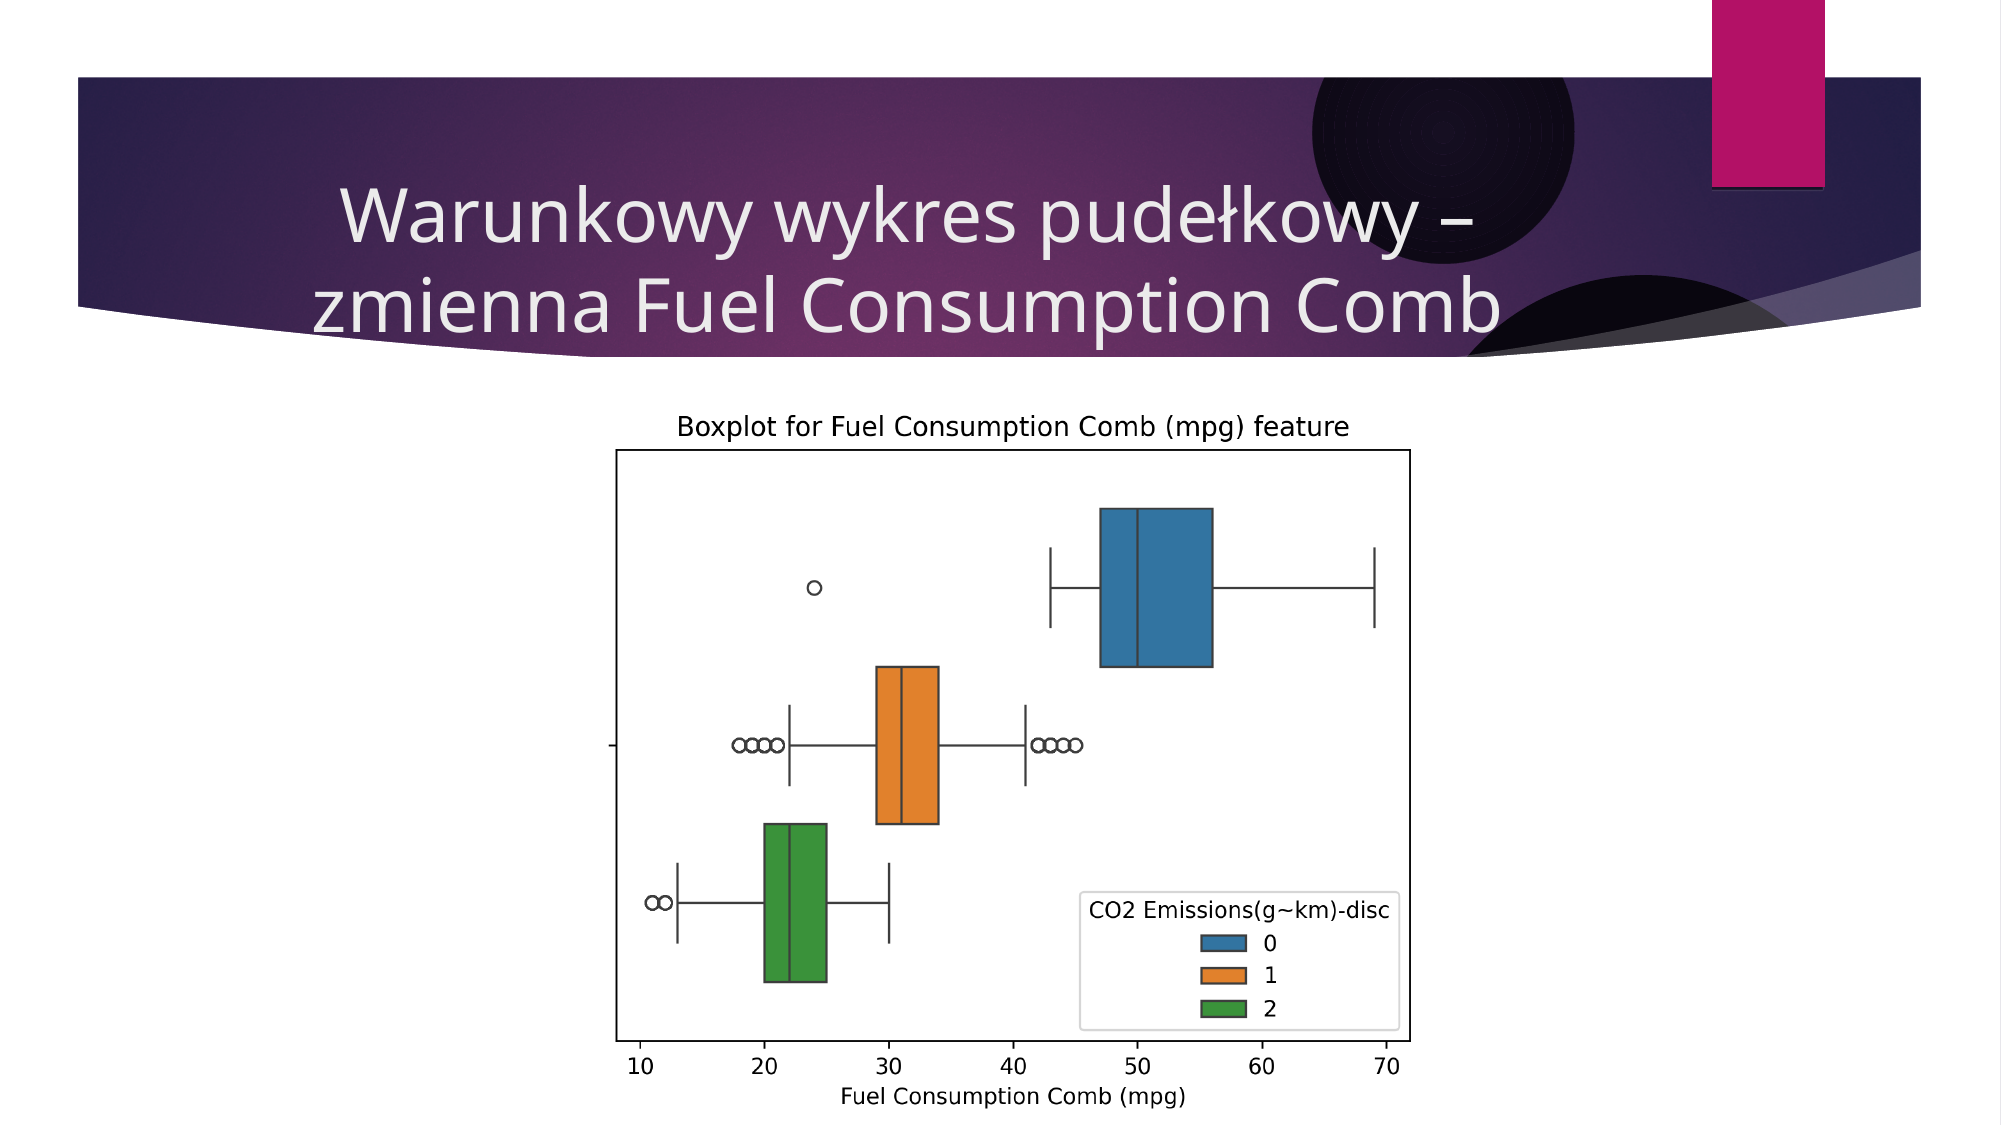

# Warunkowy wykres pudełkowy – zmienna Fuel Consumption Comb (mpg).